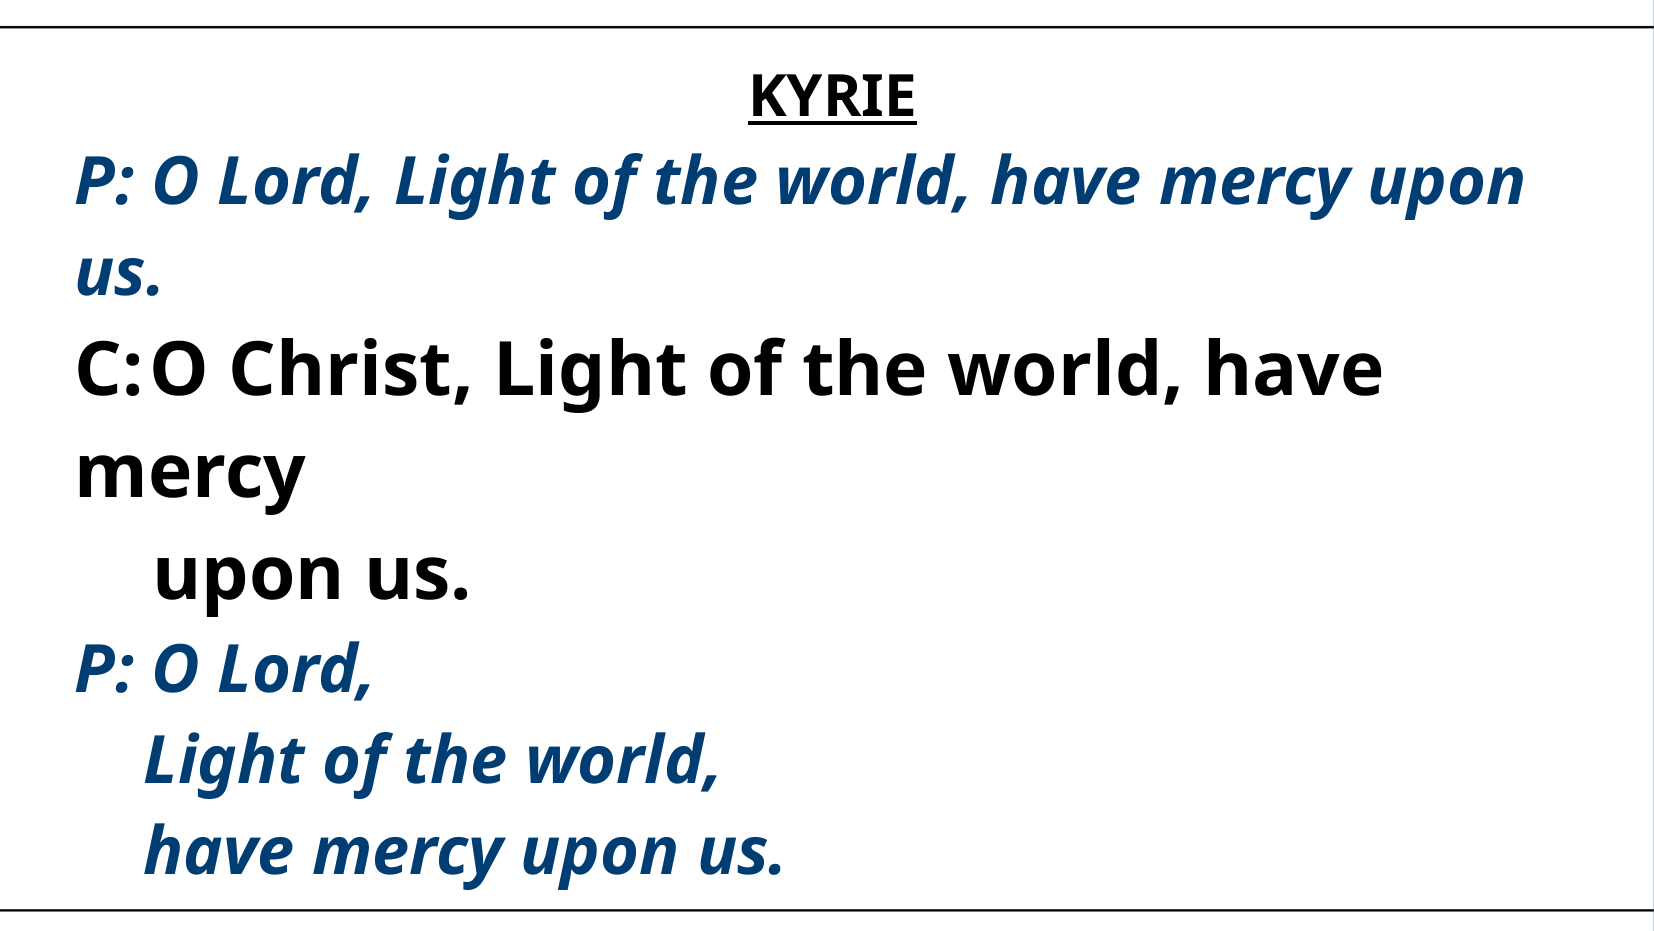

KYRIE
P: O Lord, Light of the world, have mercy upon us.
C:	O Christ, Light of the world, have mercy
 upon us.
P: O Lord,
 Light of the world,
 have mercy upon us.